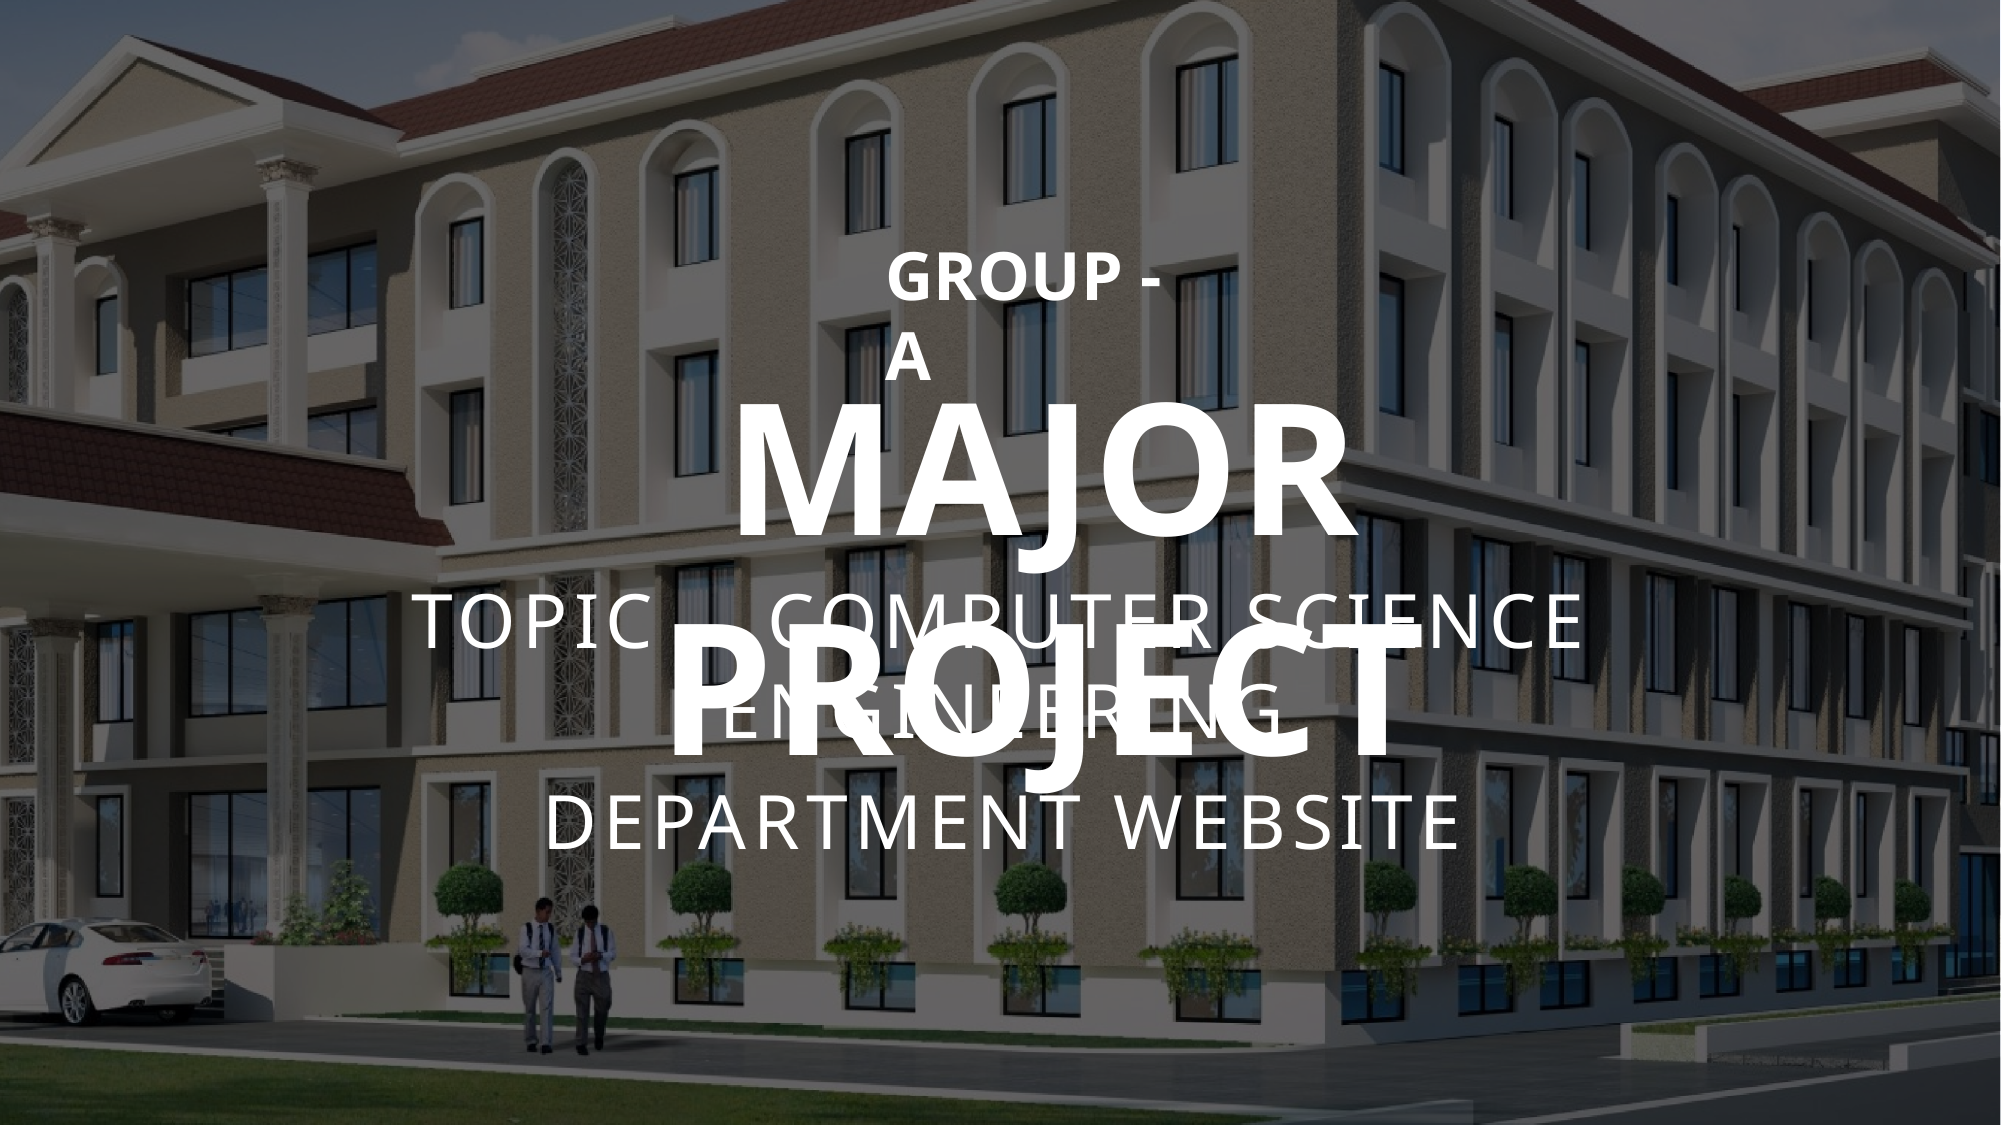

INTRODUCTION
The project aims to create a comprehensive and interactive website for the Computer Science Department at Prabhu Kailash Polytechnic
GROUP - A
# MAJOR PROJECT
TOPIC -  computer science engineering
Department website